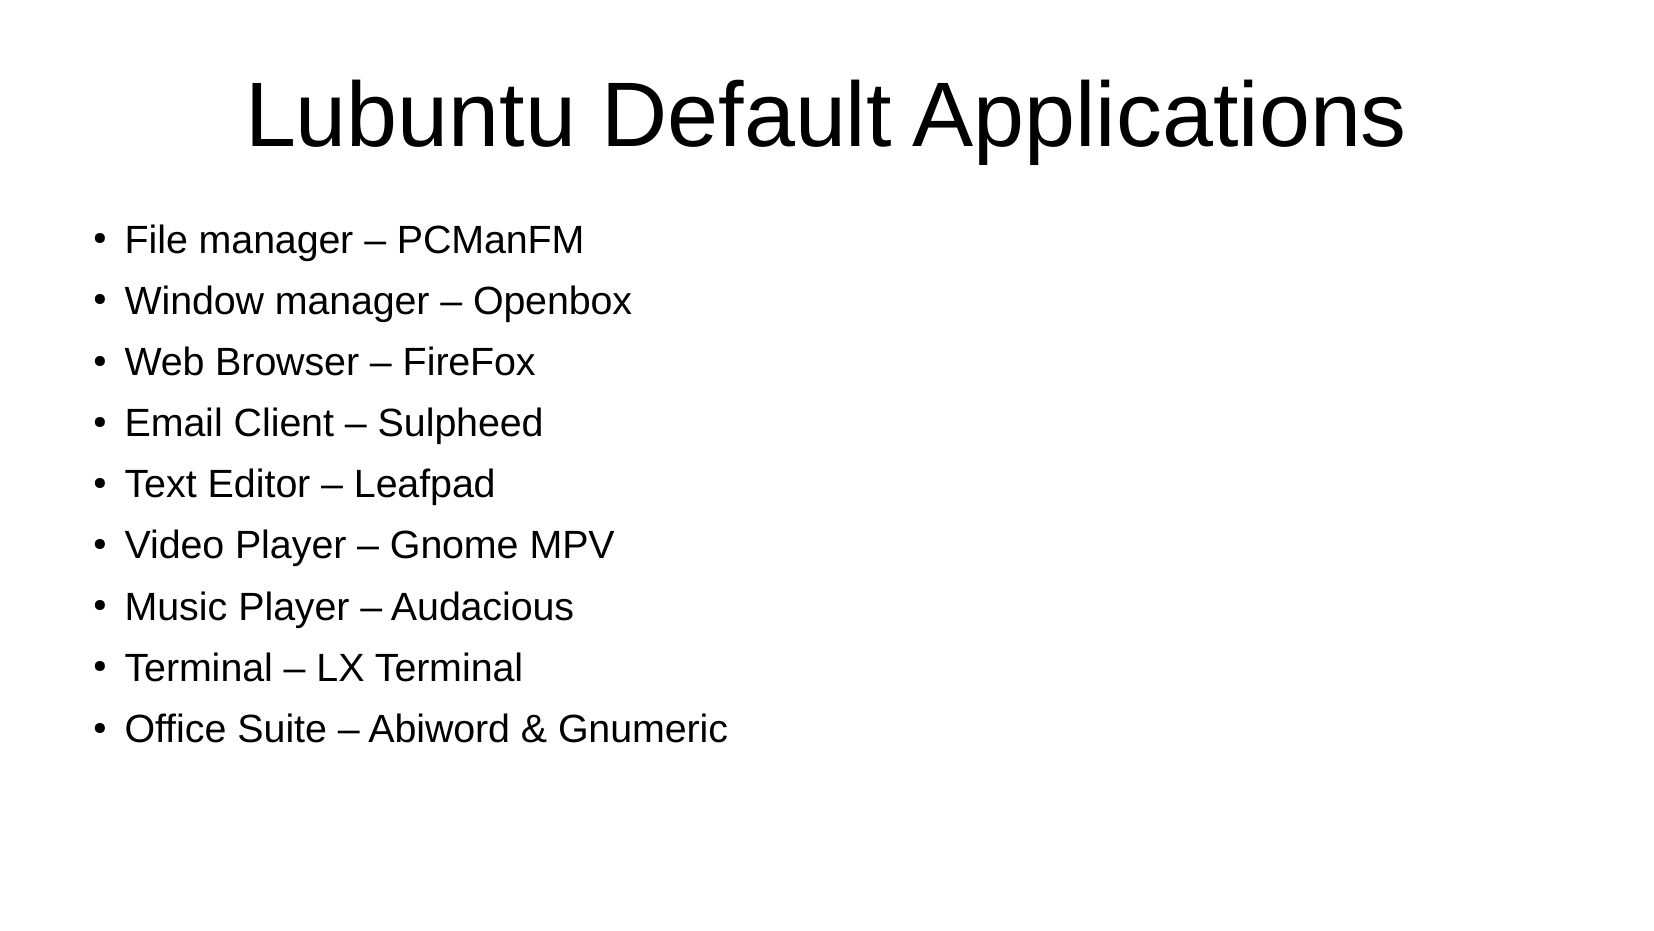

# Lubuntu Default Applications
File manager – PCManFM
Window manager – Openbox
Web Browser – FireFox
Email Client – Sulpheed
Text Editor – Leafpad
Video Player – Gnome MPV
Music Player – Audacious
Terminal – LX Terminal
Office Suite – Abiword & Gnumeric